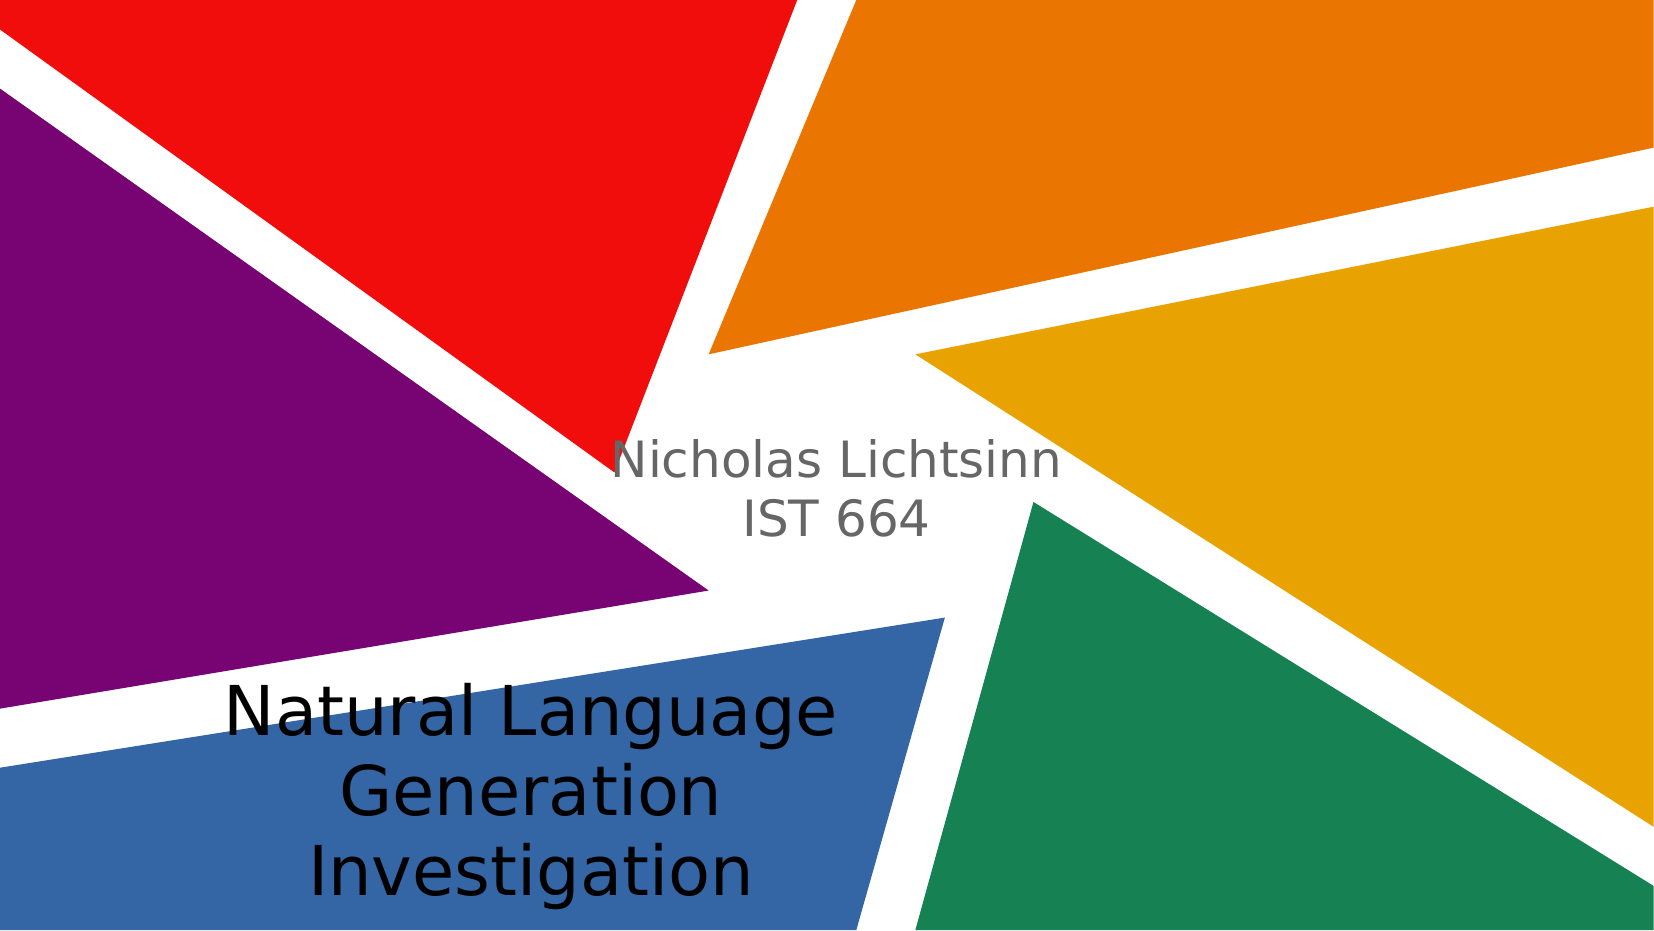

# Nicholas Lichtsinn
IST 664
Natural Language Generation Investigation